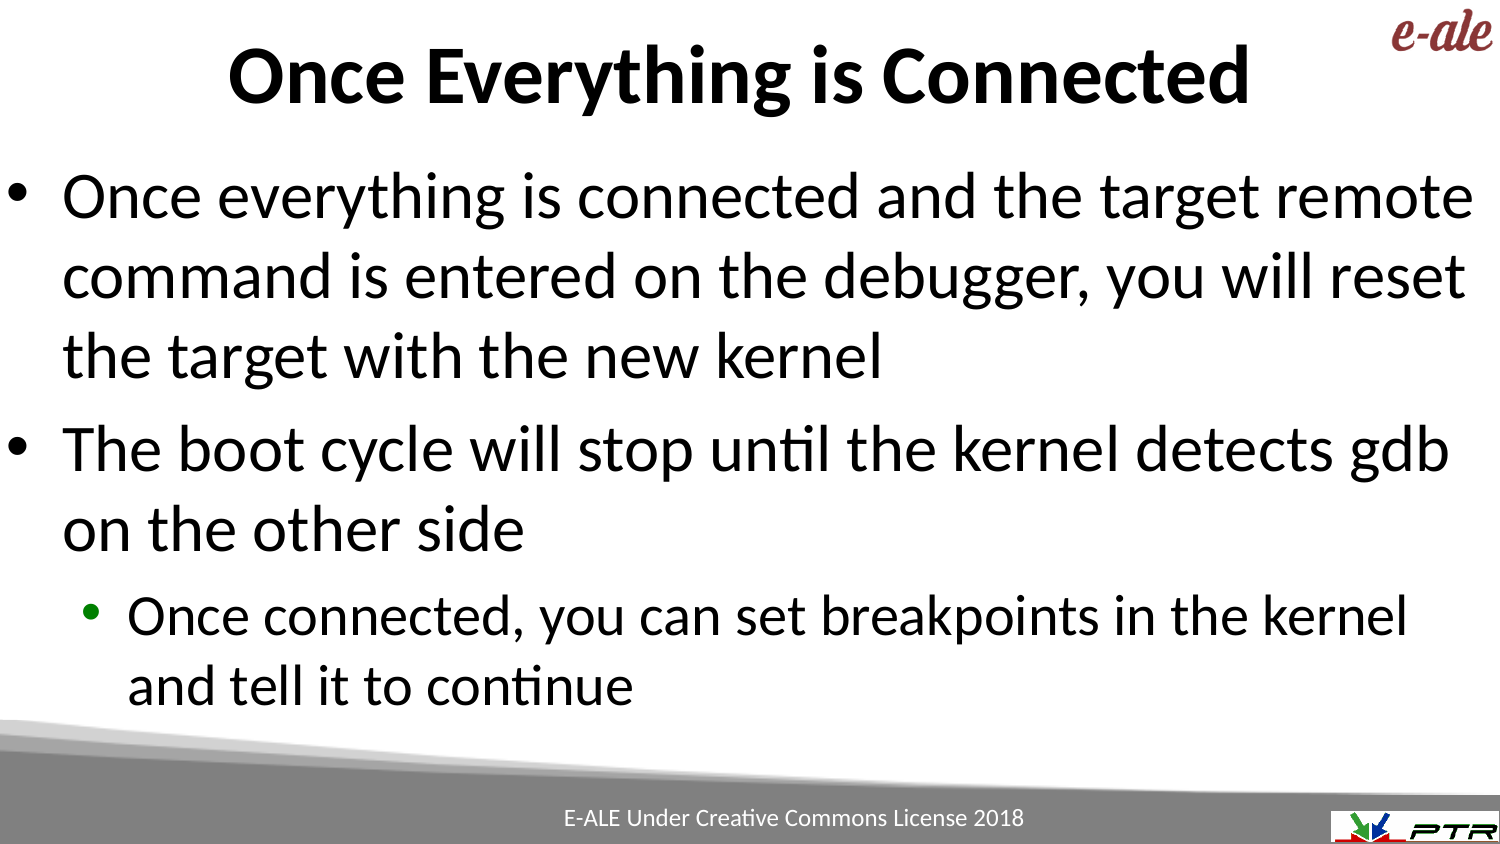

# Once Everything is Connected
Once everything is connected and the target remote command is entered on the debugger, you will reset the target with the new kernel
The boot cycle will stop until the kernel detects gdb on the other side
Once connected, you can set breakpoints in the kernel and tell it to continue